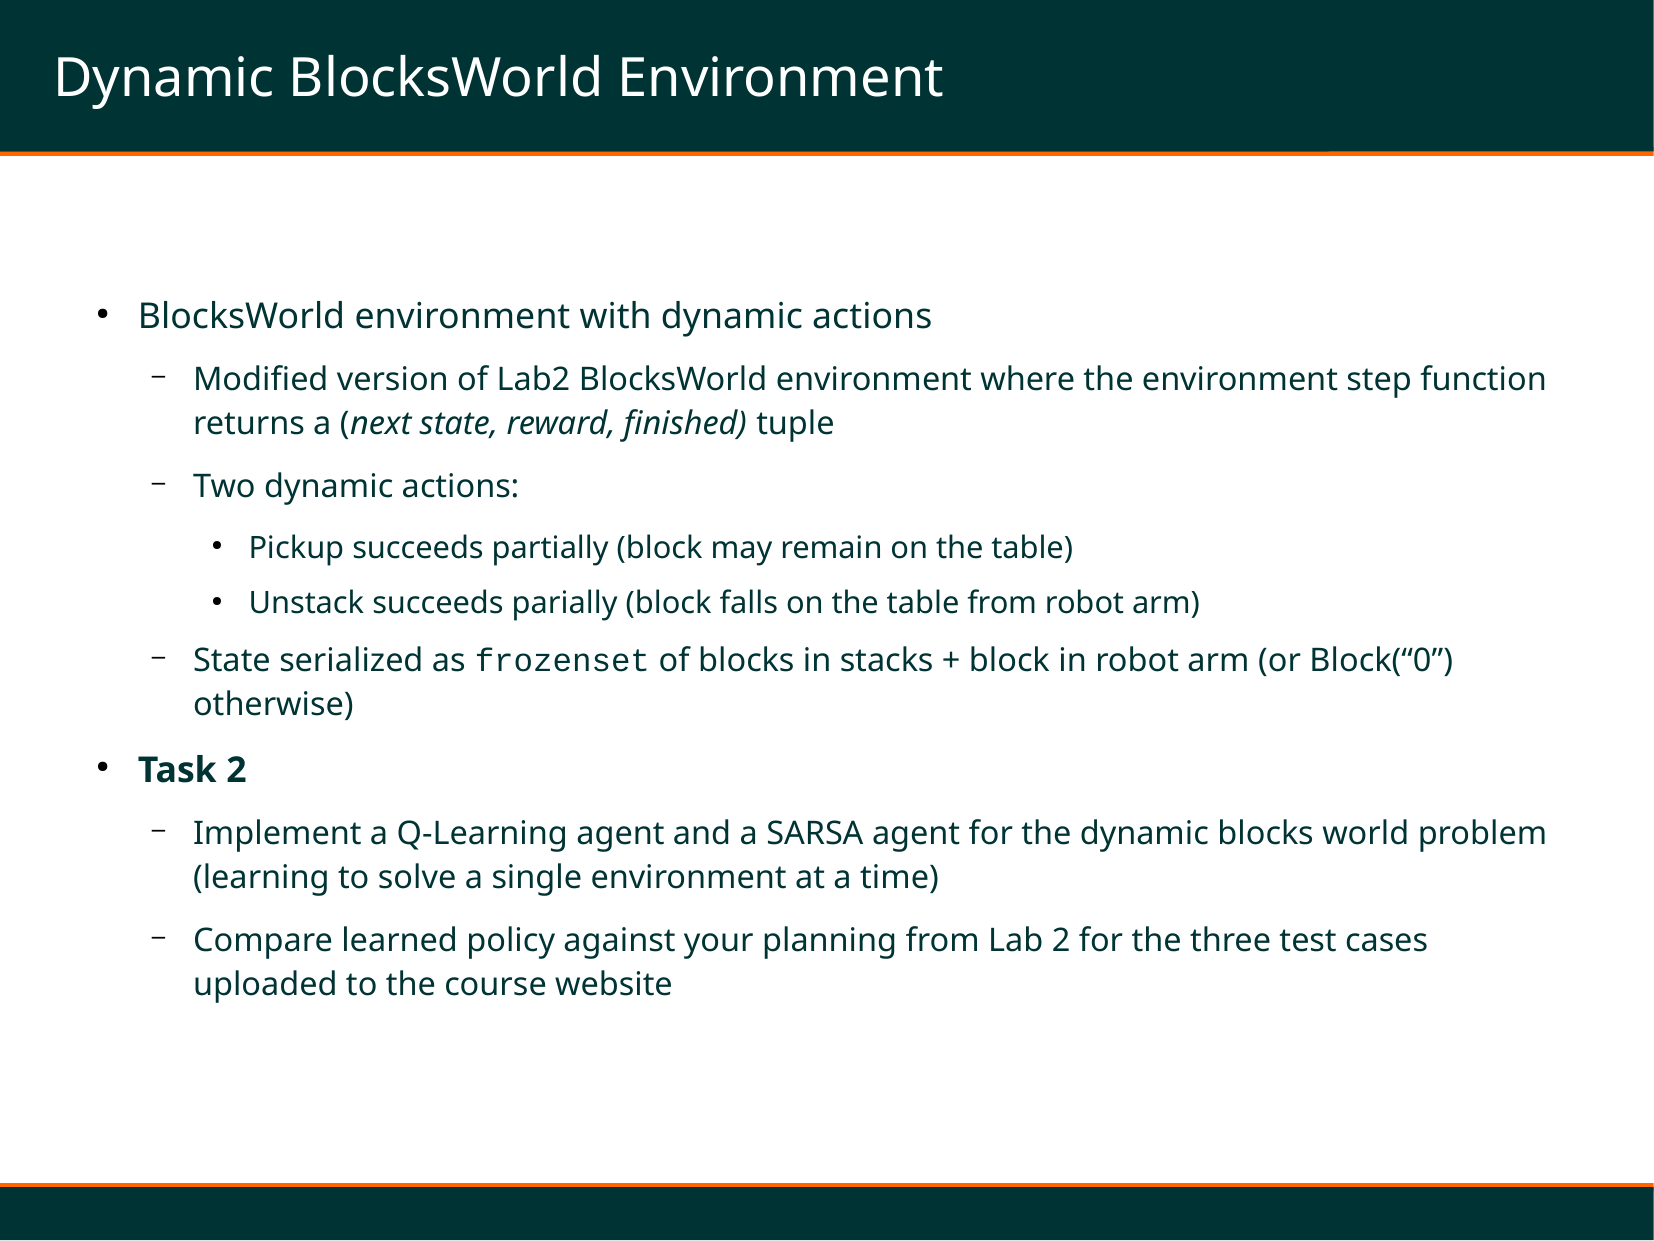

# Dynamic BlocksWorld Environment
BlocksWorld environment with dynamic actions
Modified version of Lab2 BlocksWorld environment where the environment step function returns a (next state, reward, finished) tuple
Two dynamic actions:
Pickup succeeds partially (block may remain on the table)
Unstack succeeds parially (block falls on the table from robot arm)
State serialized as frozenset of blocks in stacks + block in robot arm (or Block(“0”) otherwise)
Task 2
Implement a Q-Learning agent and a SARSA agent for the dynamic blocks world problem (learning to solve a single environment at a time)
Compare learned policy against your planning from Lab 2 for the three test cases uploaded to the course website